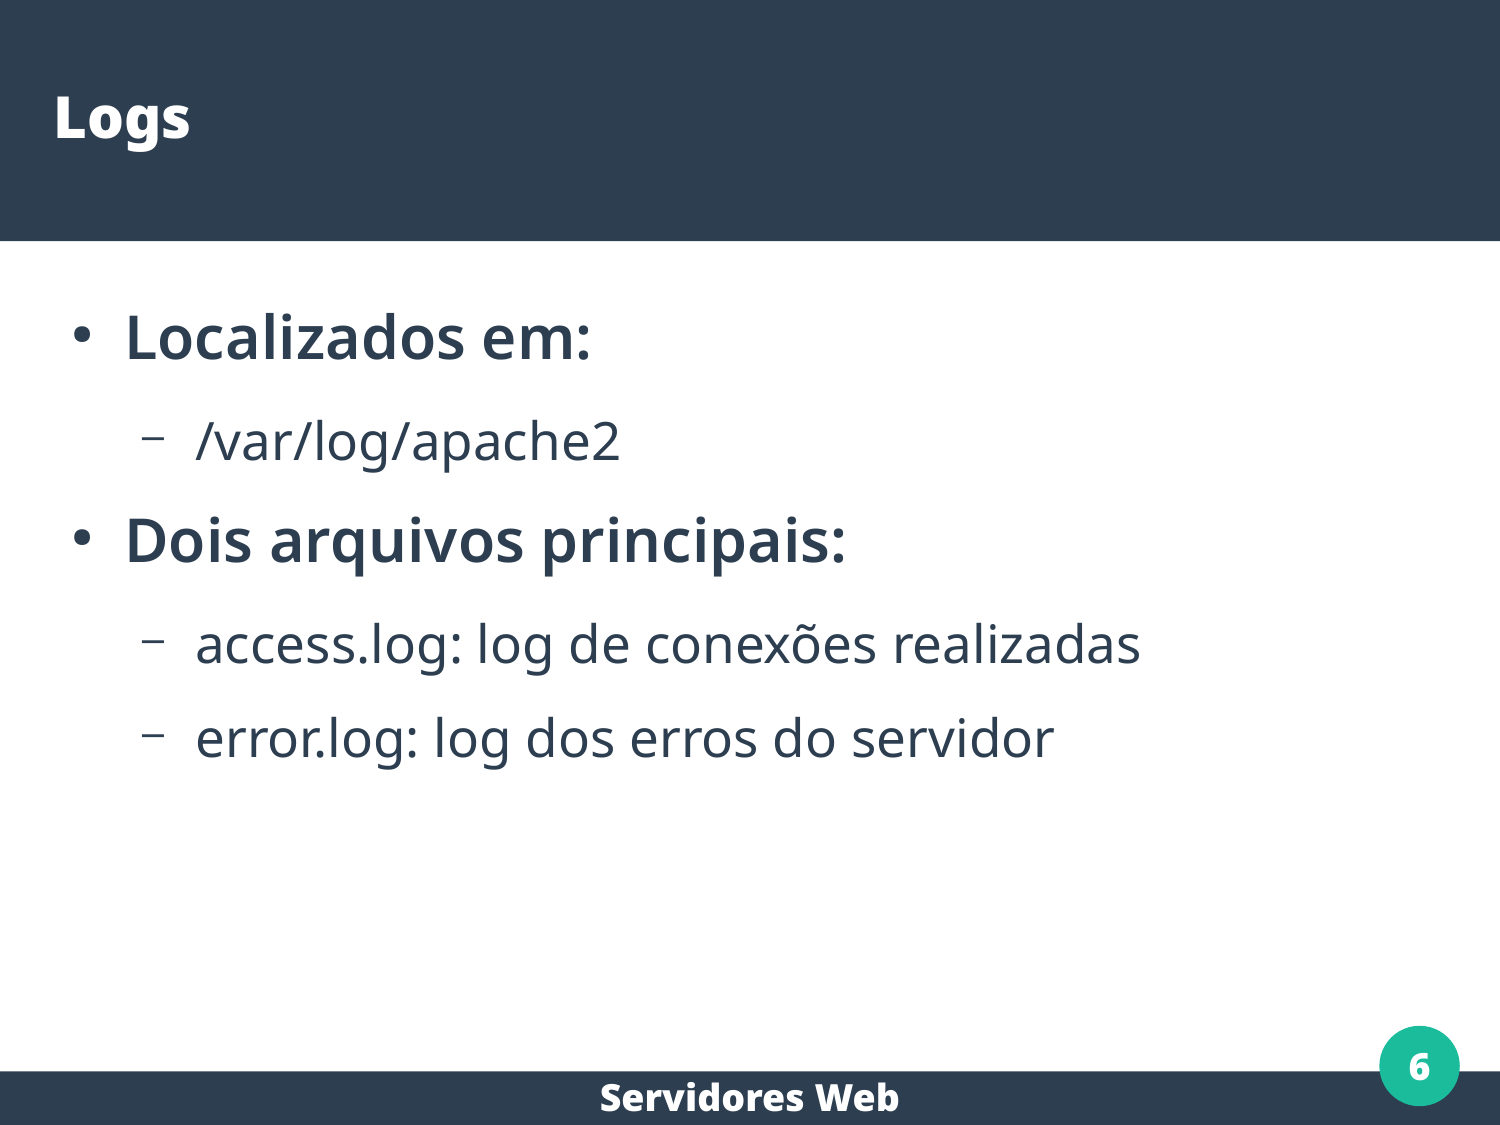

# Logs
Localizados em:
/var/log/apache2
Dois arquivos principais:
access.log: log de conexões realizadas
error.log: log dos erros do servidor
6
Servidores Web